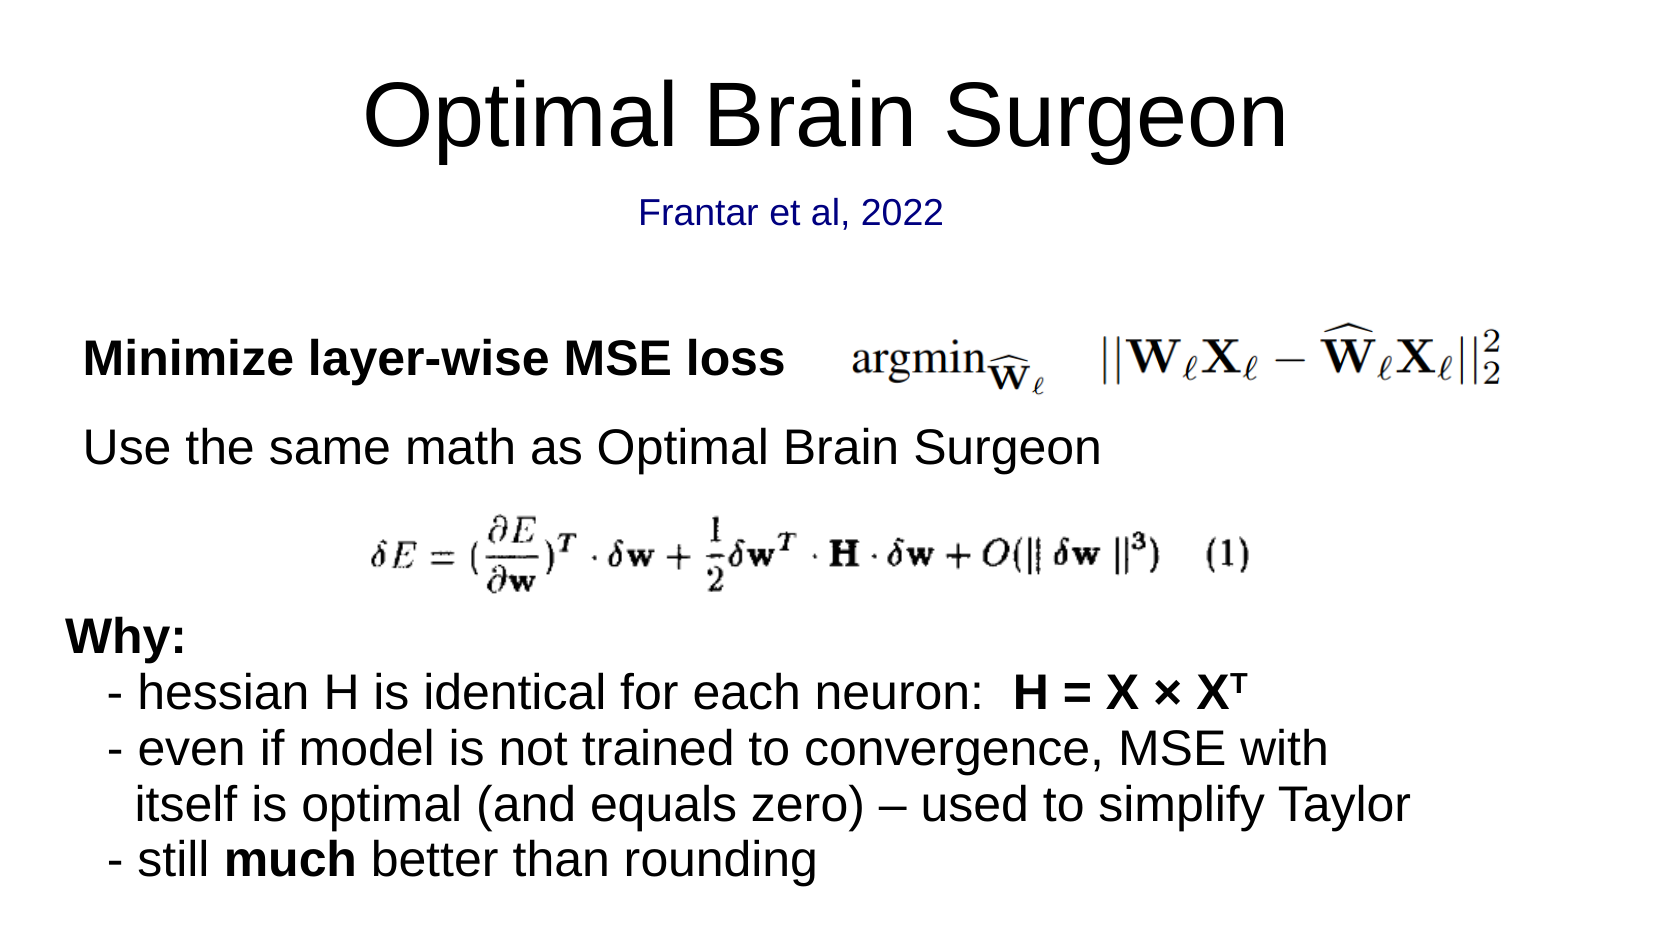

# Optimal Brain Surgeon
Frantar et al, 2022
Minimize layer-wise MSE loss
Use the same math as Optimal Brain Surgeon
Why:
 - hessian H is identical for each neuron: H = X × XT
 - even if model is not trained to convergence, MSE with
 itself is optimal (and equals zero) – used to simplify Taylor
 - still much better than rounding